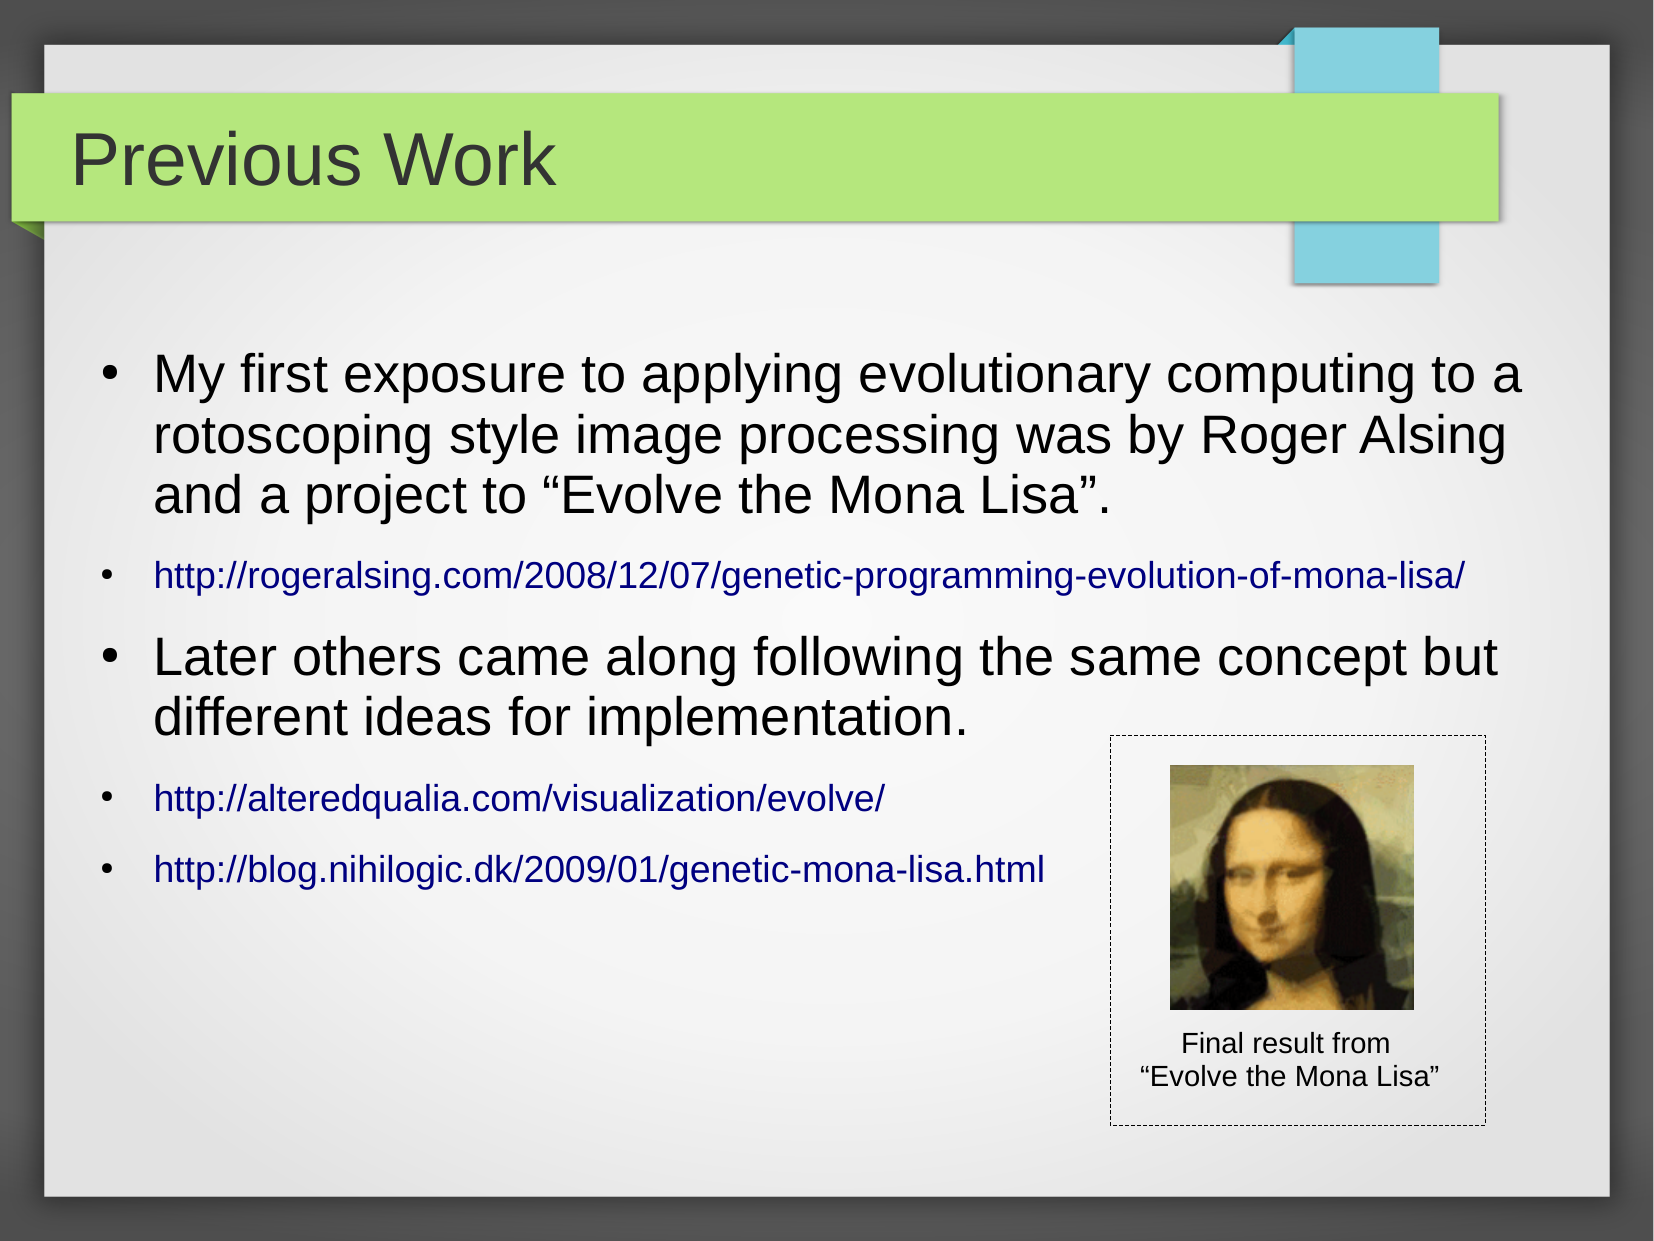

# Previous Work
My first exposure to applying evolutionary computing to a rotoscoping style image processing was by Roger Alsing and a project to “Evolve the Mona Lisa”.
http://rogeralsing.com/2008/12/07/genetic-programming-evolution-of-mona-lisa/
Later others came along following the same concept but different ideas for implementation.
http://alteredqualia.com/visualization/evolve/
http://blog.nihilogic.dk/2009/01/genetic-mona-lisa.html
Final result from
“Evolve the Mona Lisa”